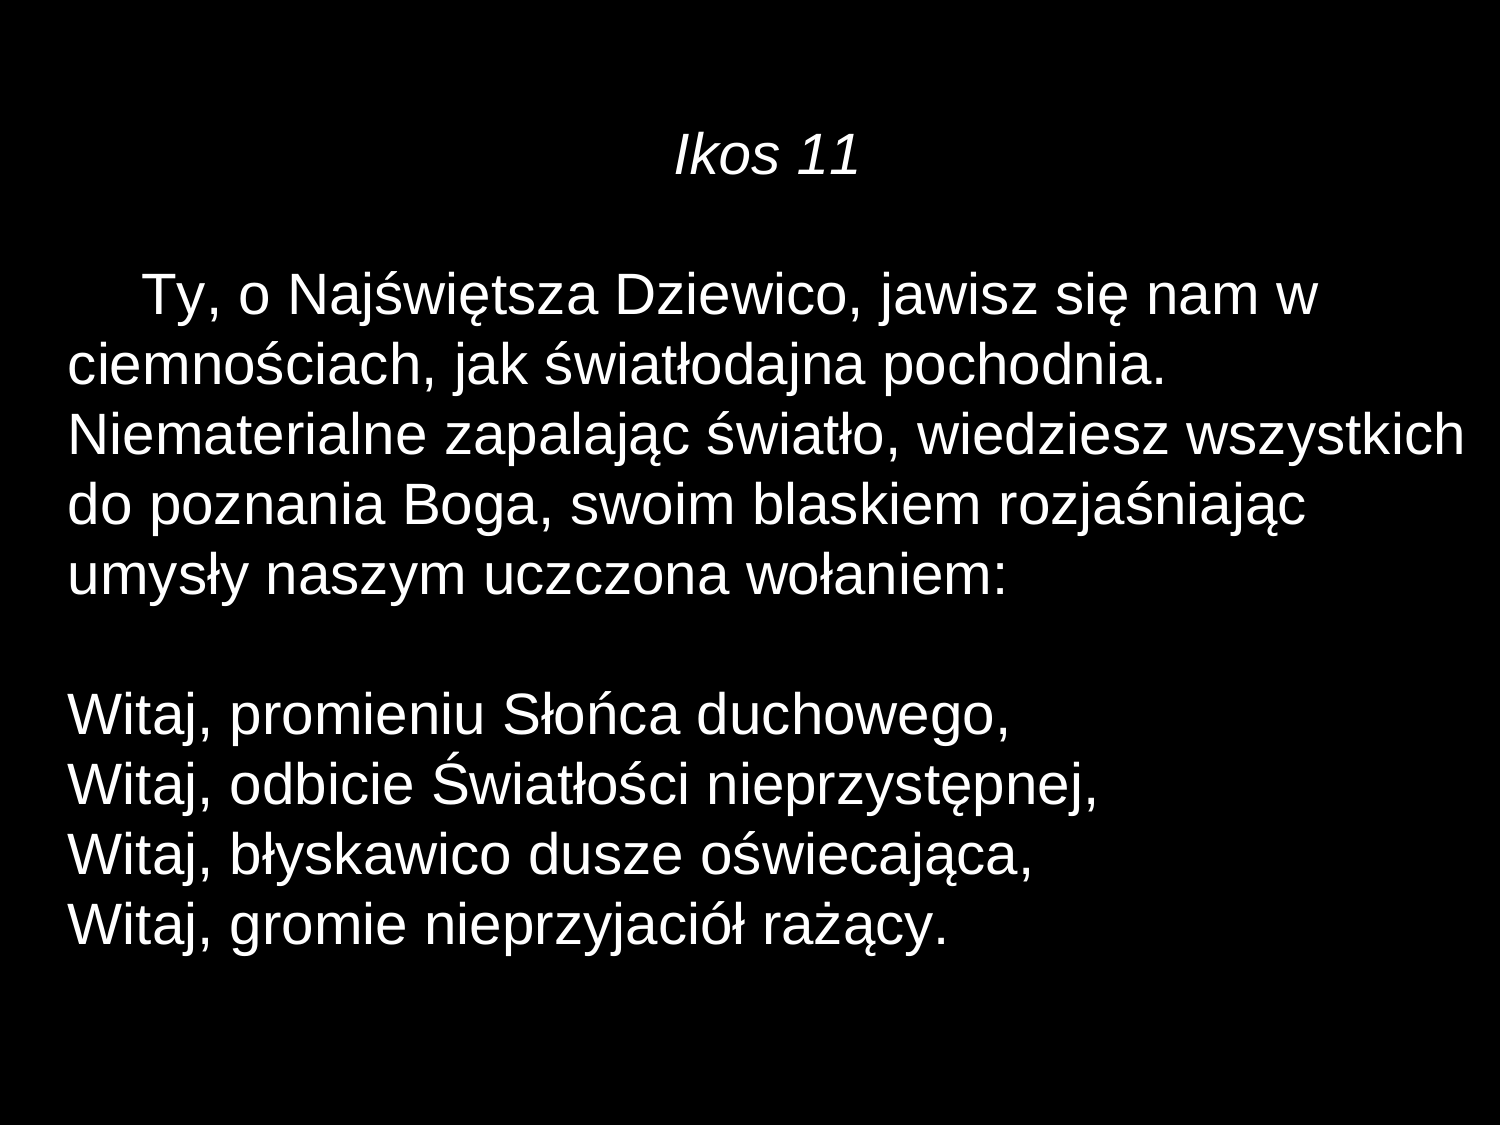

Ikos 11
	Ty, o Najświętsza Dziewico, jawisz się nam w ciemnościach, jak światłodajna pochodnia. Niematerialne zapalając światło, wiedziesz wszystkich do poznania Boga, swoim blaskiem rozjaśniając umysły naszym uczczona wołaniem:
Witaj, promieniu Słońca duchowego,
Witaj, odbicie Światłości nieprzystępnej,
Witaj, błyskawico dusze oświecająca,
Witaj, gromie nieprzyjaciół rażący.